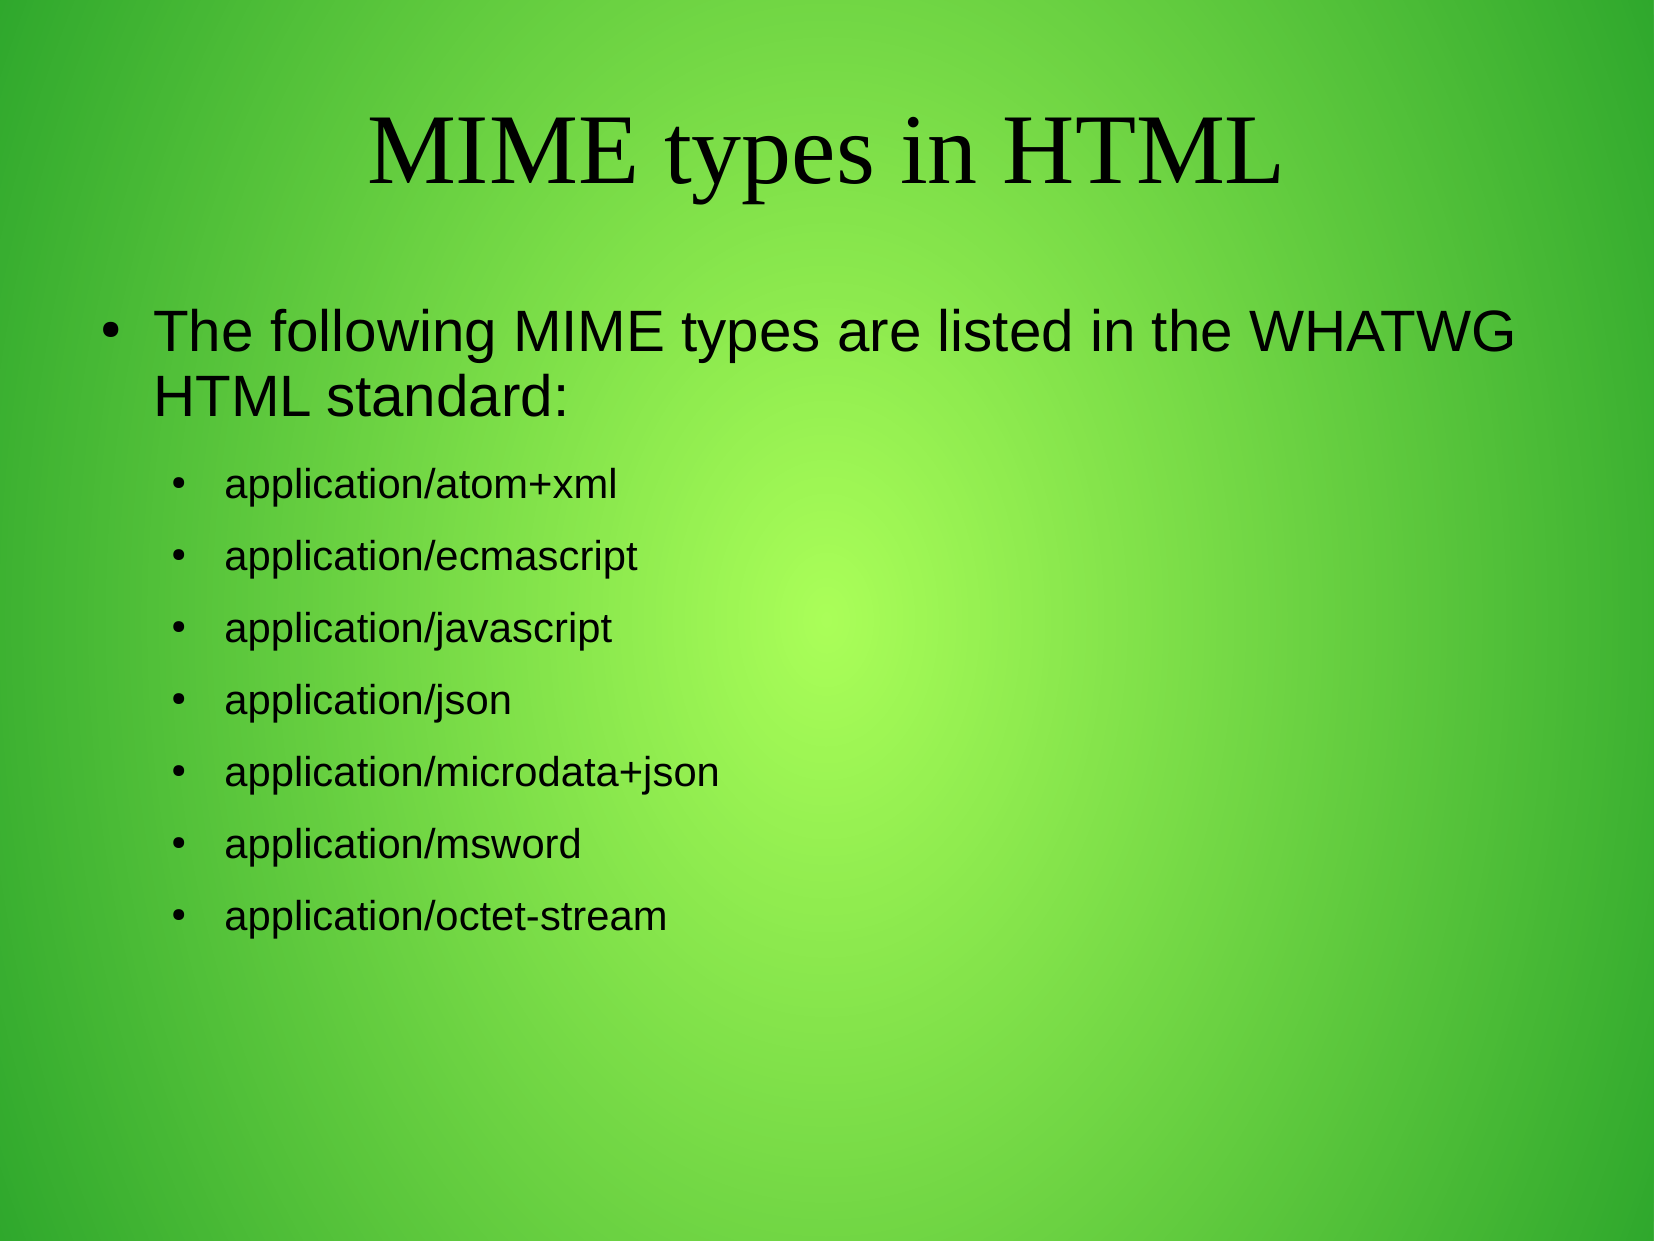

# MIME types in HTML
The following MIME types are listed in the WHATWG HTML standard:
application/atom+xml
application/ecmascript
application/javascript
application/json
application/microdata+json
application/msword
application/octet-stream